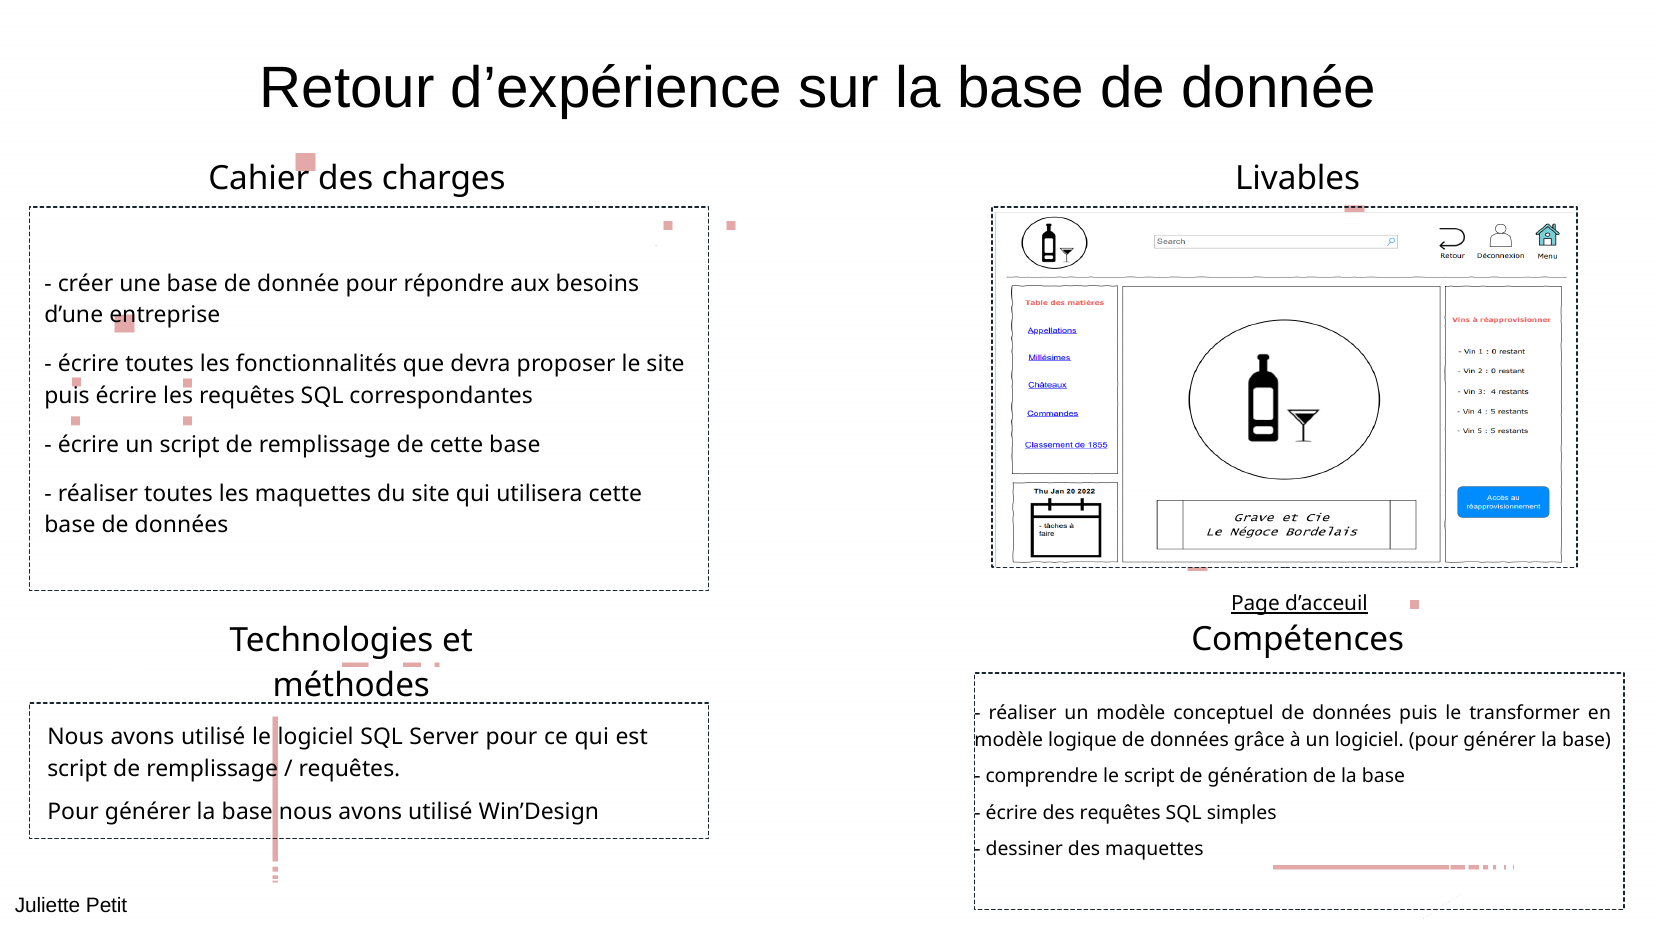

# Retour d’expérience sur la base de donnée
Cahier des charges
Livables
- créer une base de donnée pour répondre aux besoins d’une entreprise
- écrire toutes les fonctionnalités que devra proposer le site puis écrire les requêtes SQL correspondantes
- écrire un script de remplissage de cette base
- réaliser toutes les maquettes du site qui utilisera cette base de données
Page d’acceuil
Compétences
Technologies et méthodes
- réaliser un modèle conceptuel de données puis le transformer en modèle logique de données grâce à un logiciel. (pour générer la base)
- comprendre le script de génération de la base
- écrire des requêtes SQL simples
- dessiner des maquettes
Nous avons utilisé le logiciel SQL Server pour ce qui est script de remplissage / requêtes.
Pour générer la base nous avons utilisé Win’Design
Juliette Petit